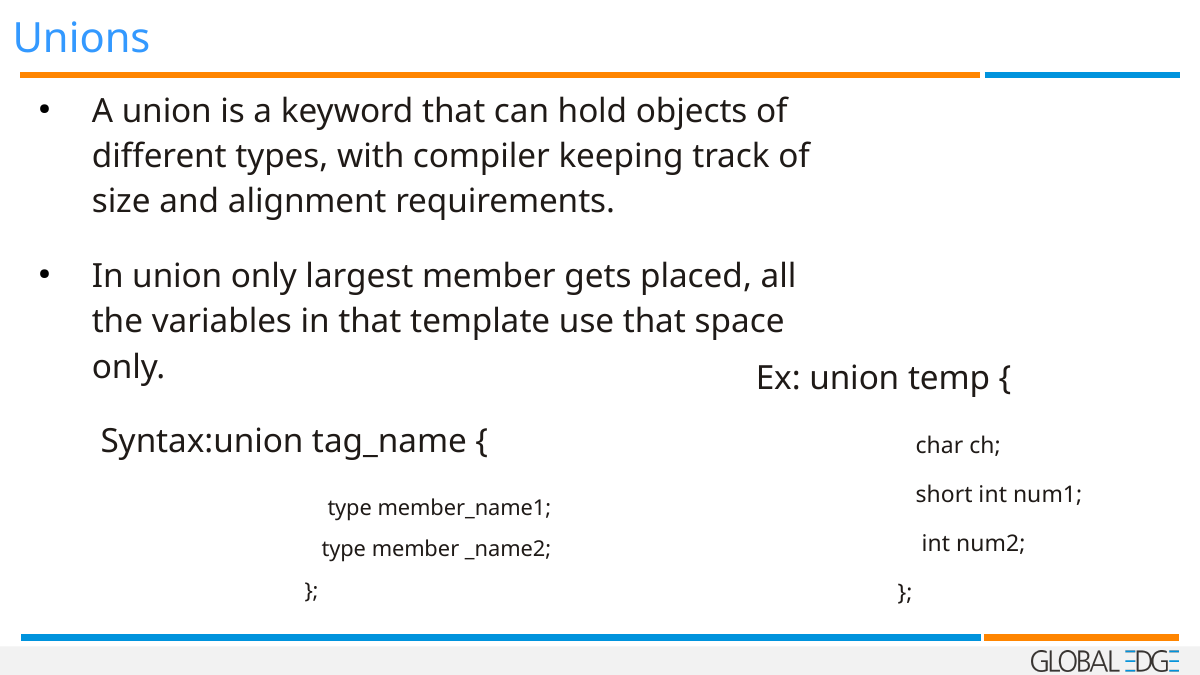

# Unions
A union is a keyword that can hold objects of different types, with compiler keeping track of size and alignment requirements.
In union only largest member gets placed, all the variables in that template use that space only.
 Syntax:union tag_name {
 type member_name1;
 type member _name2;
};
Ex: union temp {
 char ch;
 short int num1;
 int num2;
};